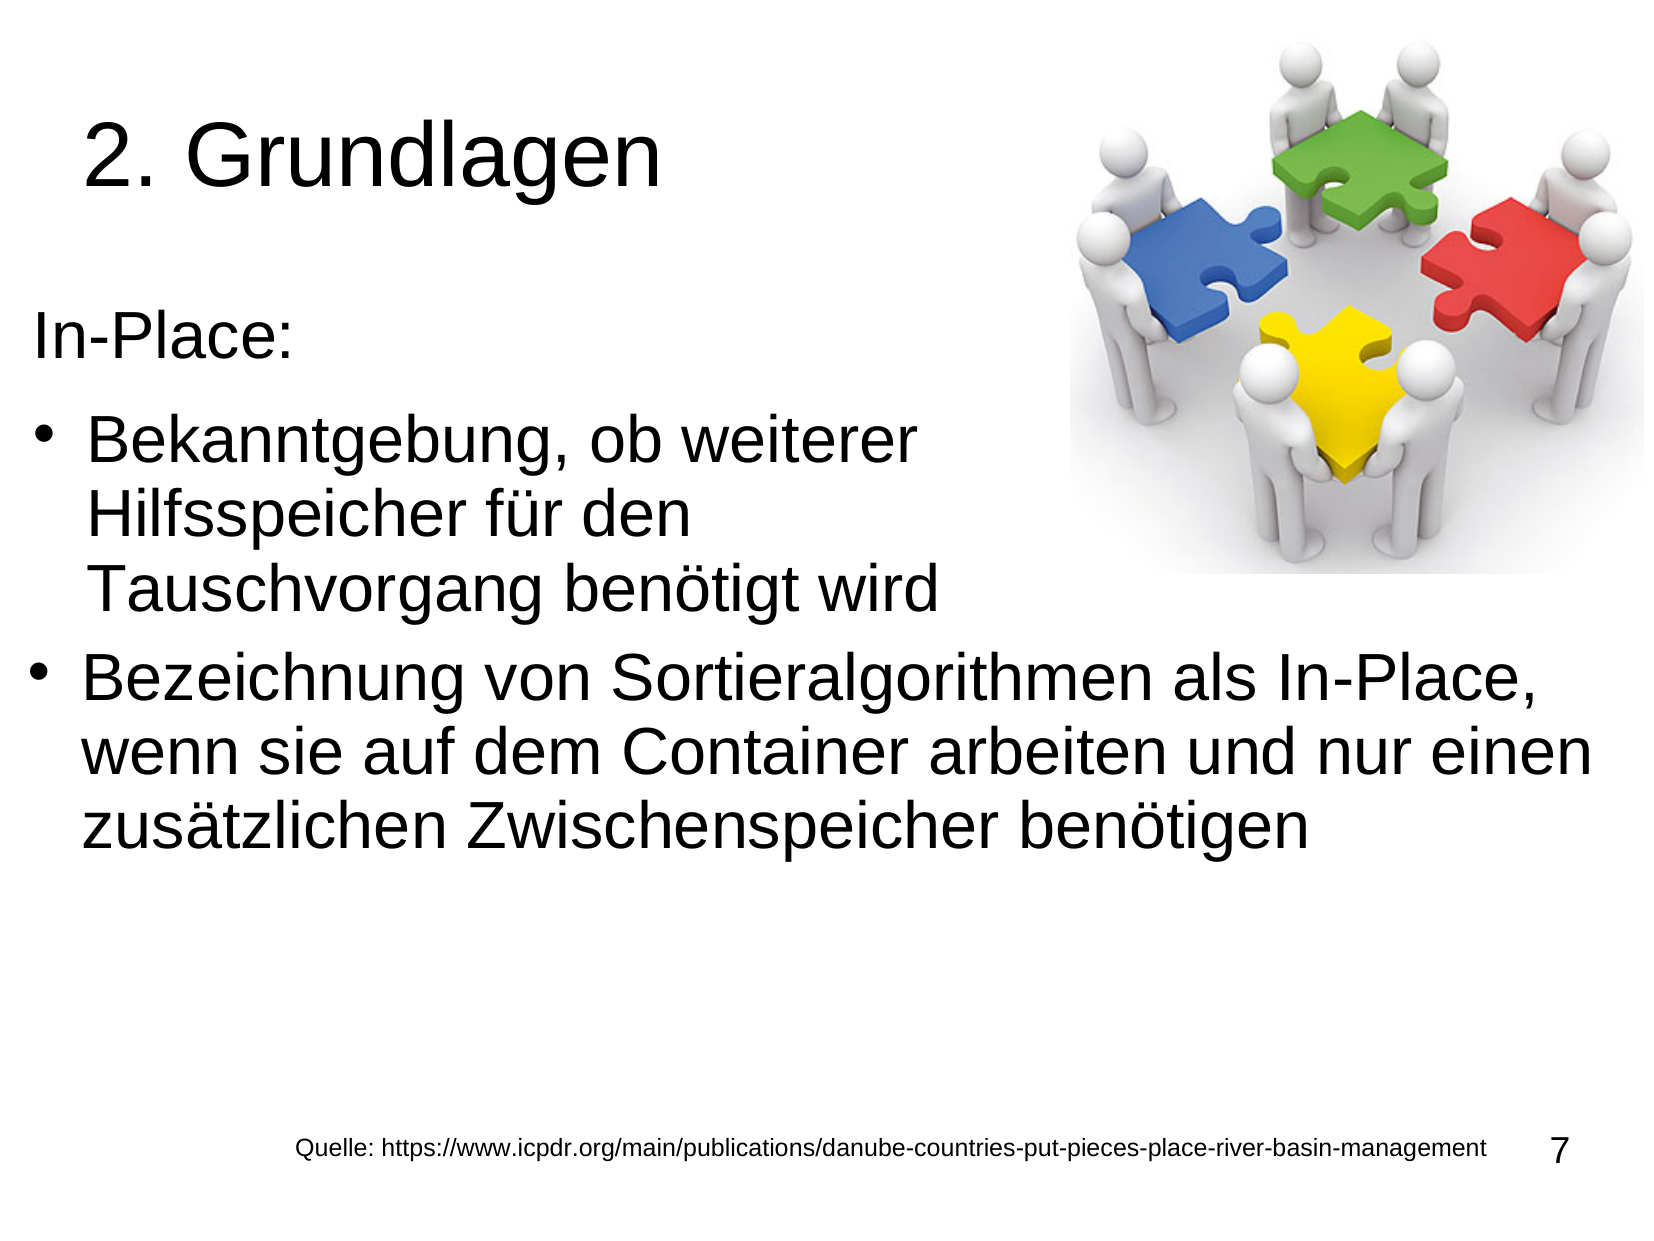

# 2. Grundlagen
In-Place:
Bekanntgebung, ob weiterer Hilfsspeicher für den Tauschvorgang benötigt wird
 Bezeichnung von Sortieralgorithmen als In-Place, wenn sie auf dem Container arbeiten und nur einen zusätzlichen Zwischenspeicher benötigen
Quelle: https://www.icpdr.org/main/publications/danube-countries-put-pieces-place-river-basin-management
7